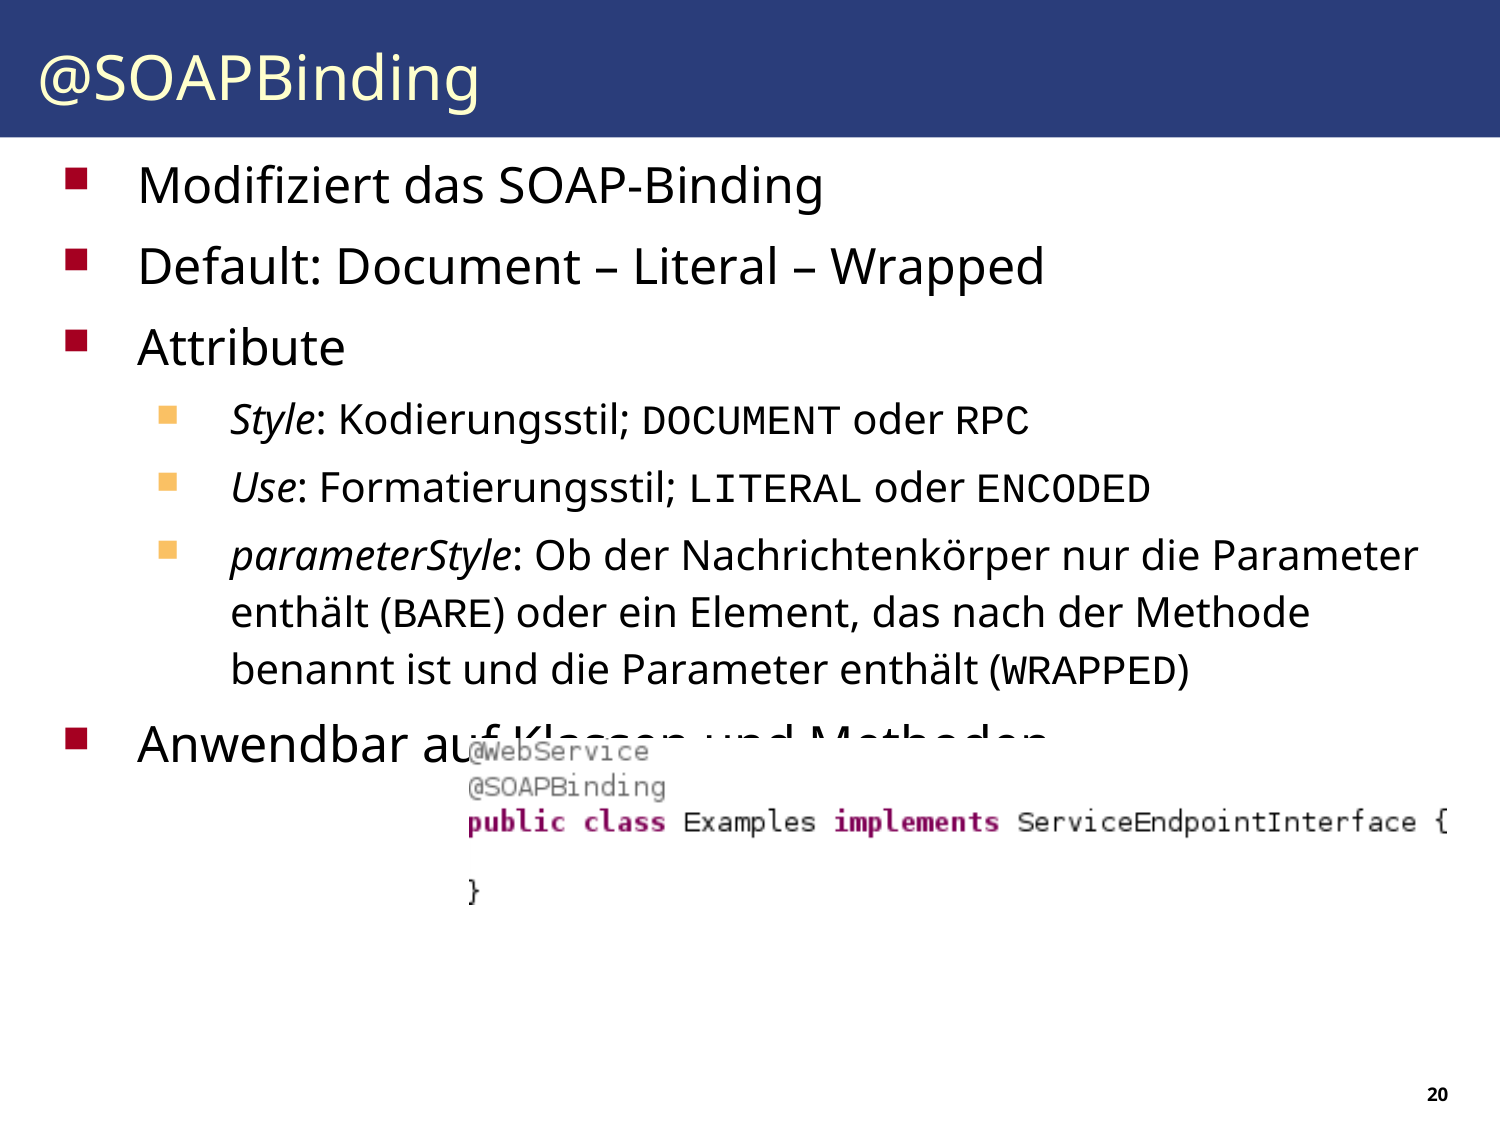

@SOAPBinding
# Modifiziert das SOAP-Binding
Default: Document – Literal – Wrapped
Attribute
Style: Kodierungsstil; DOCUMENT oder RPC
Use: Formatierungsstil; LITERAL oder ENCODED
parameterStyle: Ob der Nachrichtenkörper nur die Parameter enthält (BARE) oder ein Element, das nach der Methode benannt ist und die Parameter enthält (WRAPPED)
Anwendbar auf Klassen und Methoden